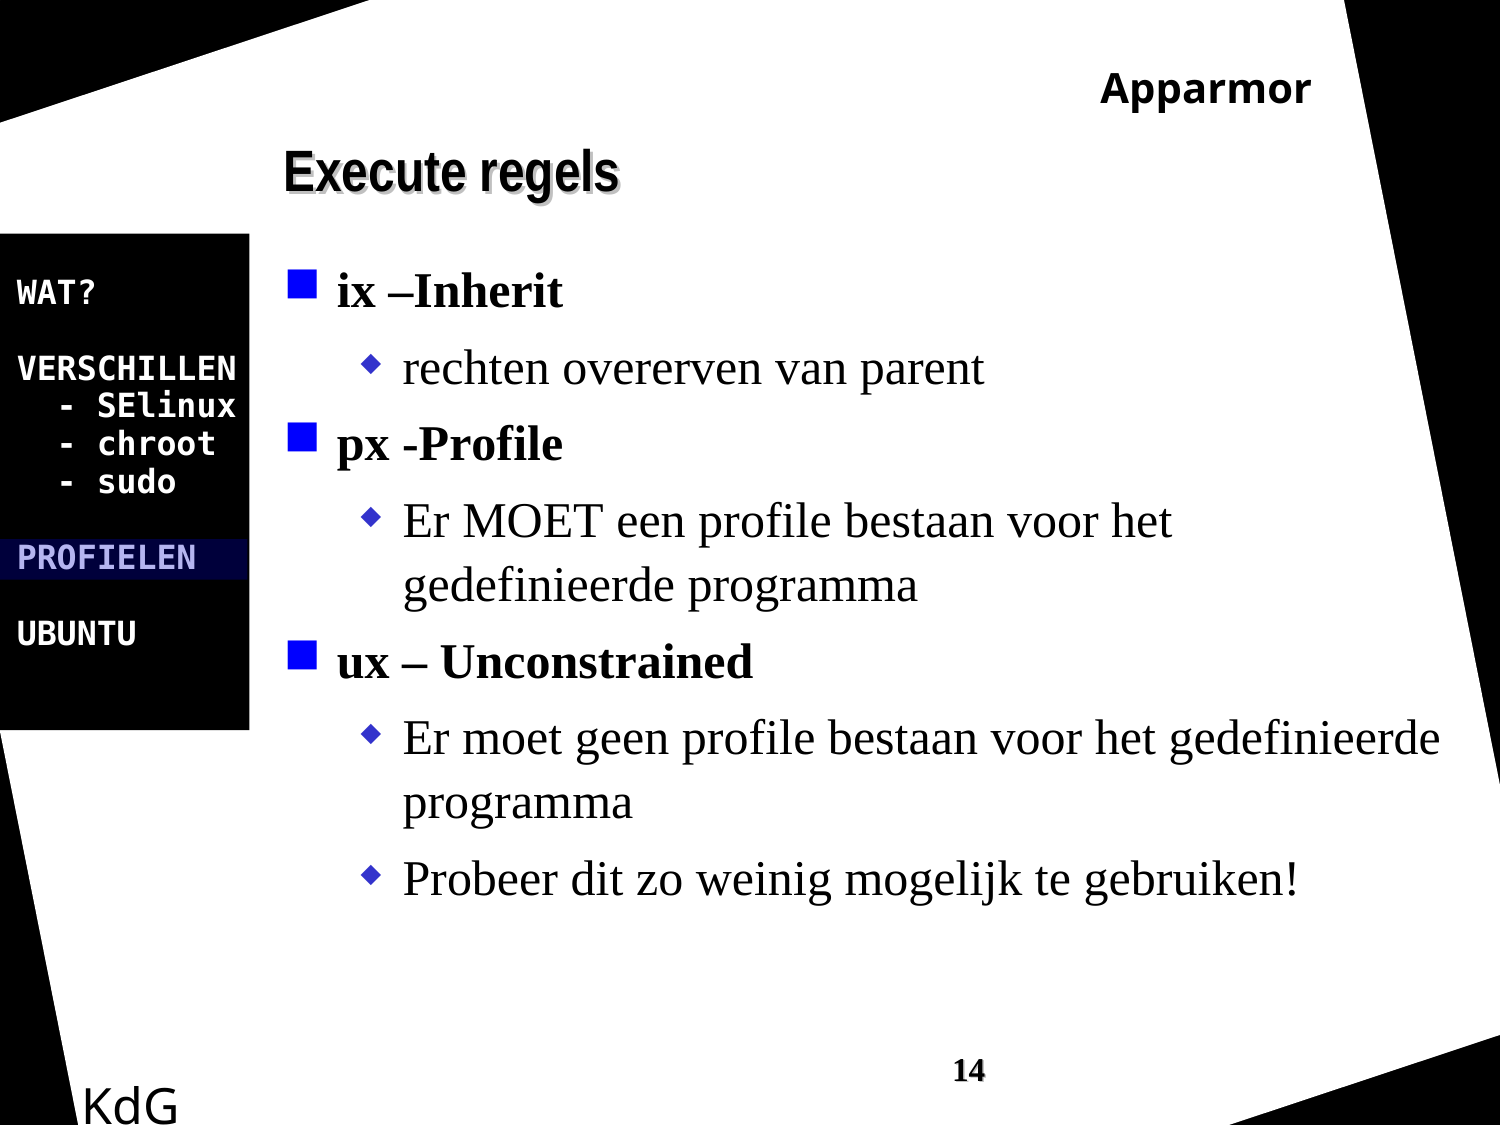

# Execute regels
ix –Inherit
rechten overerven van parent
px -Profile
Er MOET een profile bestaan voor het gedefinieerde programma
ux – Unconstrained
Er moet geen profile bestaan voor het gedefinieerde programma
Probeer dit zo weinig mogelijk te gebruiken!